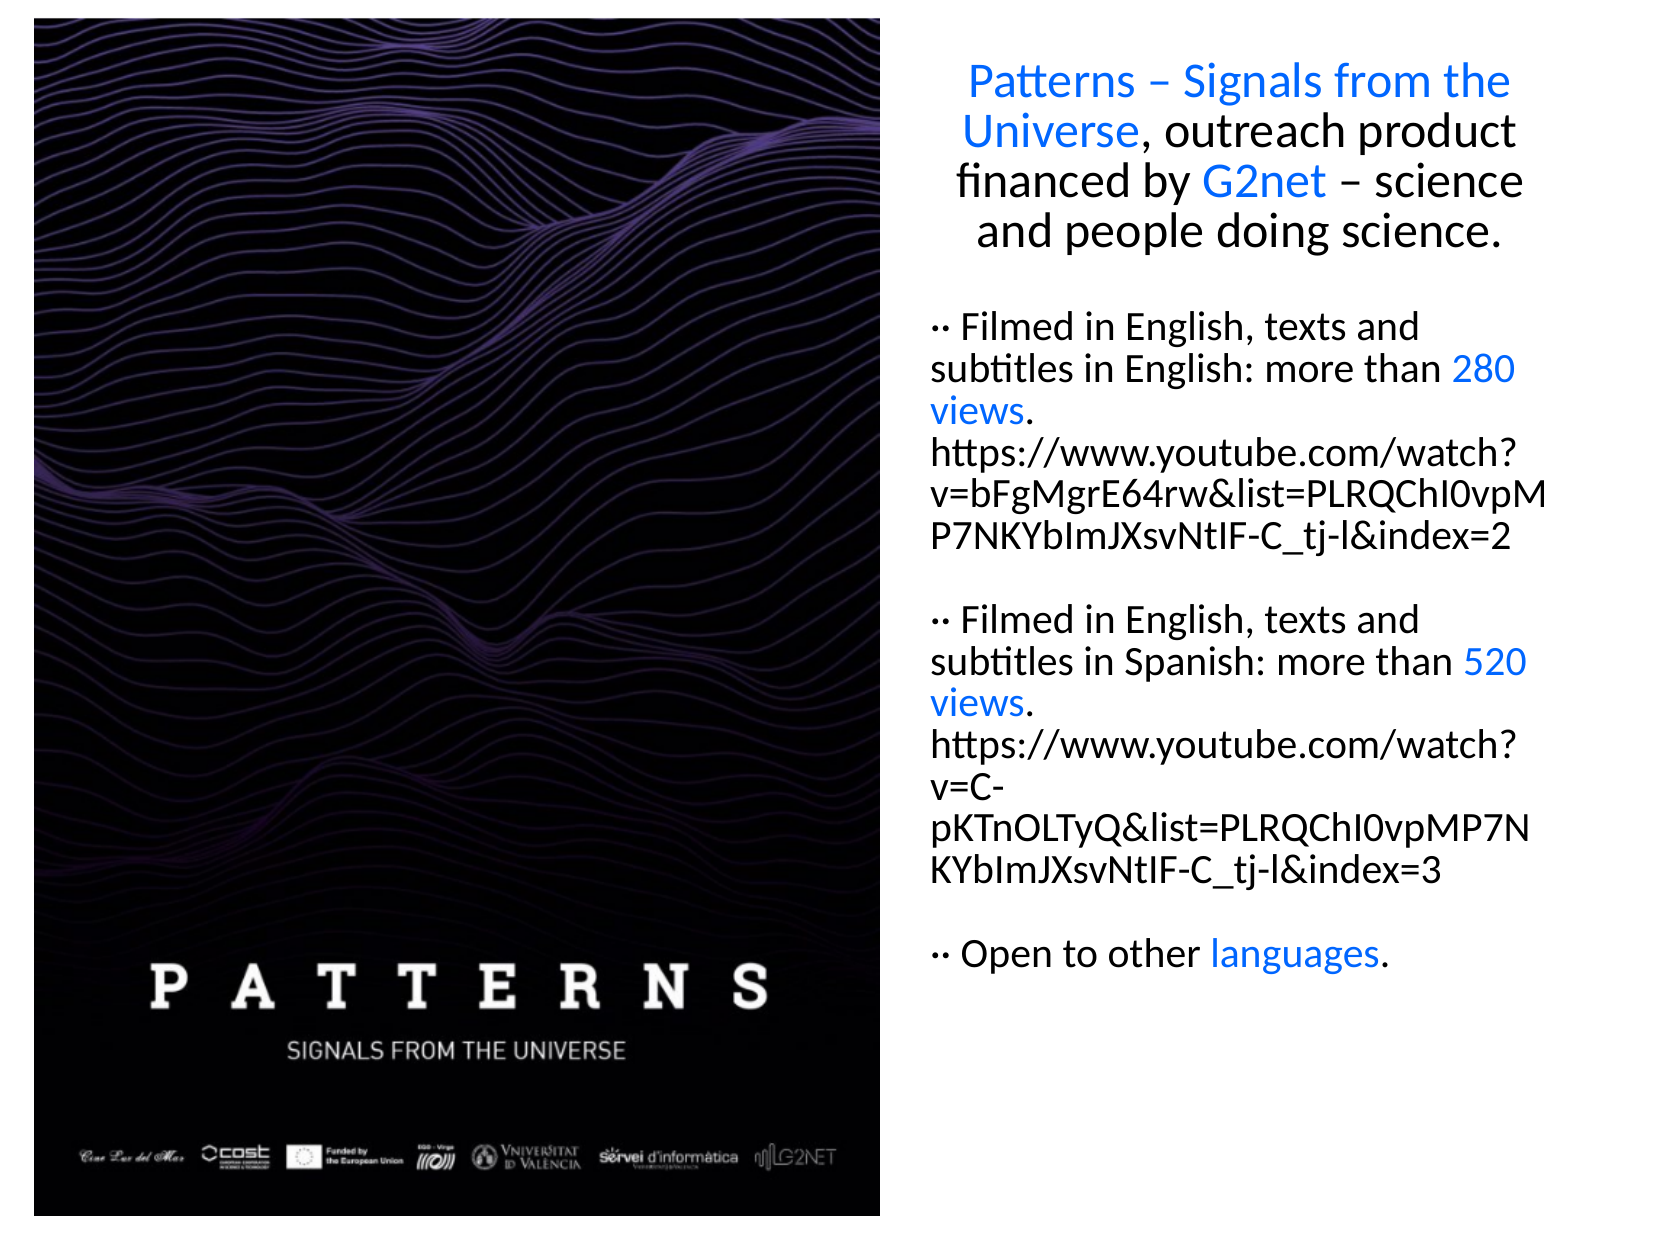

Patterns – Signals from the Universe, outreach product financed by G2net – science and people doing science.
·· Filmed in English, texts and subtitles in English: more than 280 views.
https://www.youtube.com/watch?v=bFgMgrE64rw&list=PLRQChI0vpMP7NKYbImJXsvNtIF-C_tj-l&index=2
·· Filmed in English, texts and subtitles in Spanish: more than 520 views.
https://www.youtube.com/watch?v=C-pKTnOLTyQ&list=PLRQChI0vpMP7NKYbImJXsvNtIF-C_tj-l&index=3
·· Open to other languages.